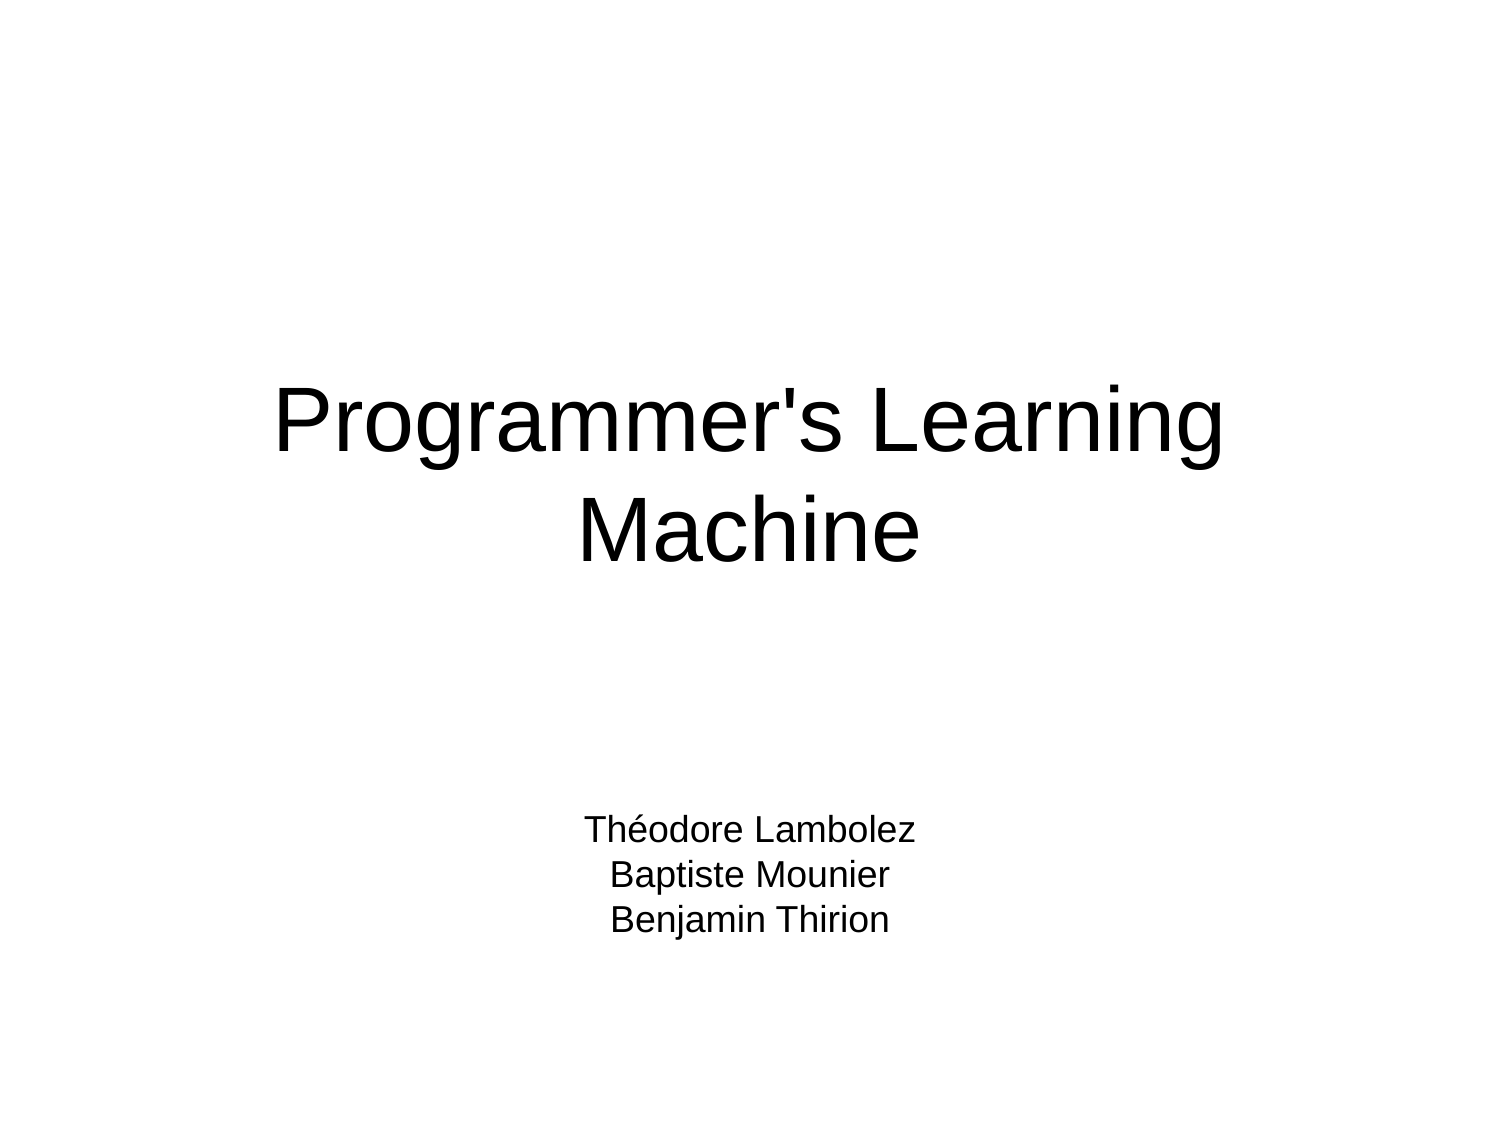

# Programmer's Learning Machine
Théodore Lambolez
Baptiste Mounier
Benjamin Thirion